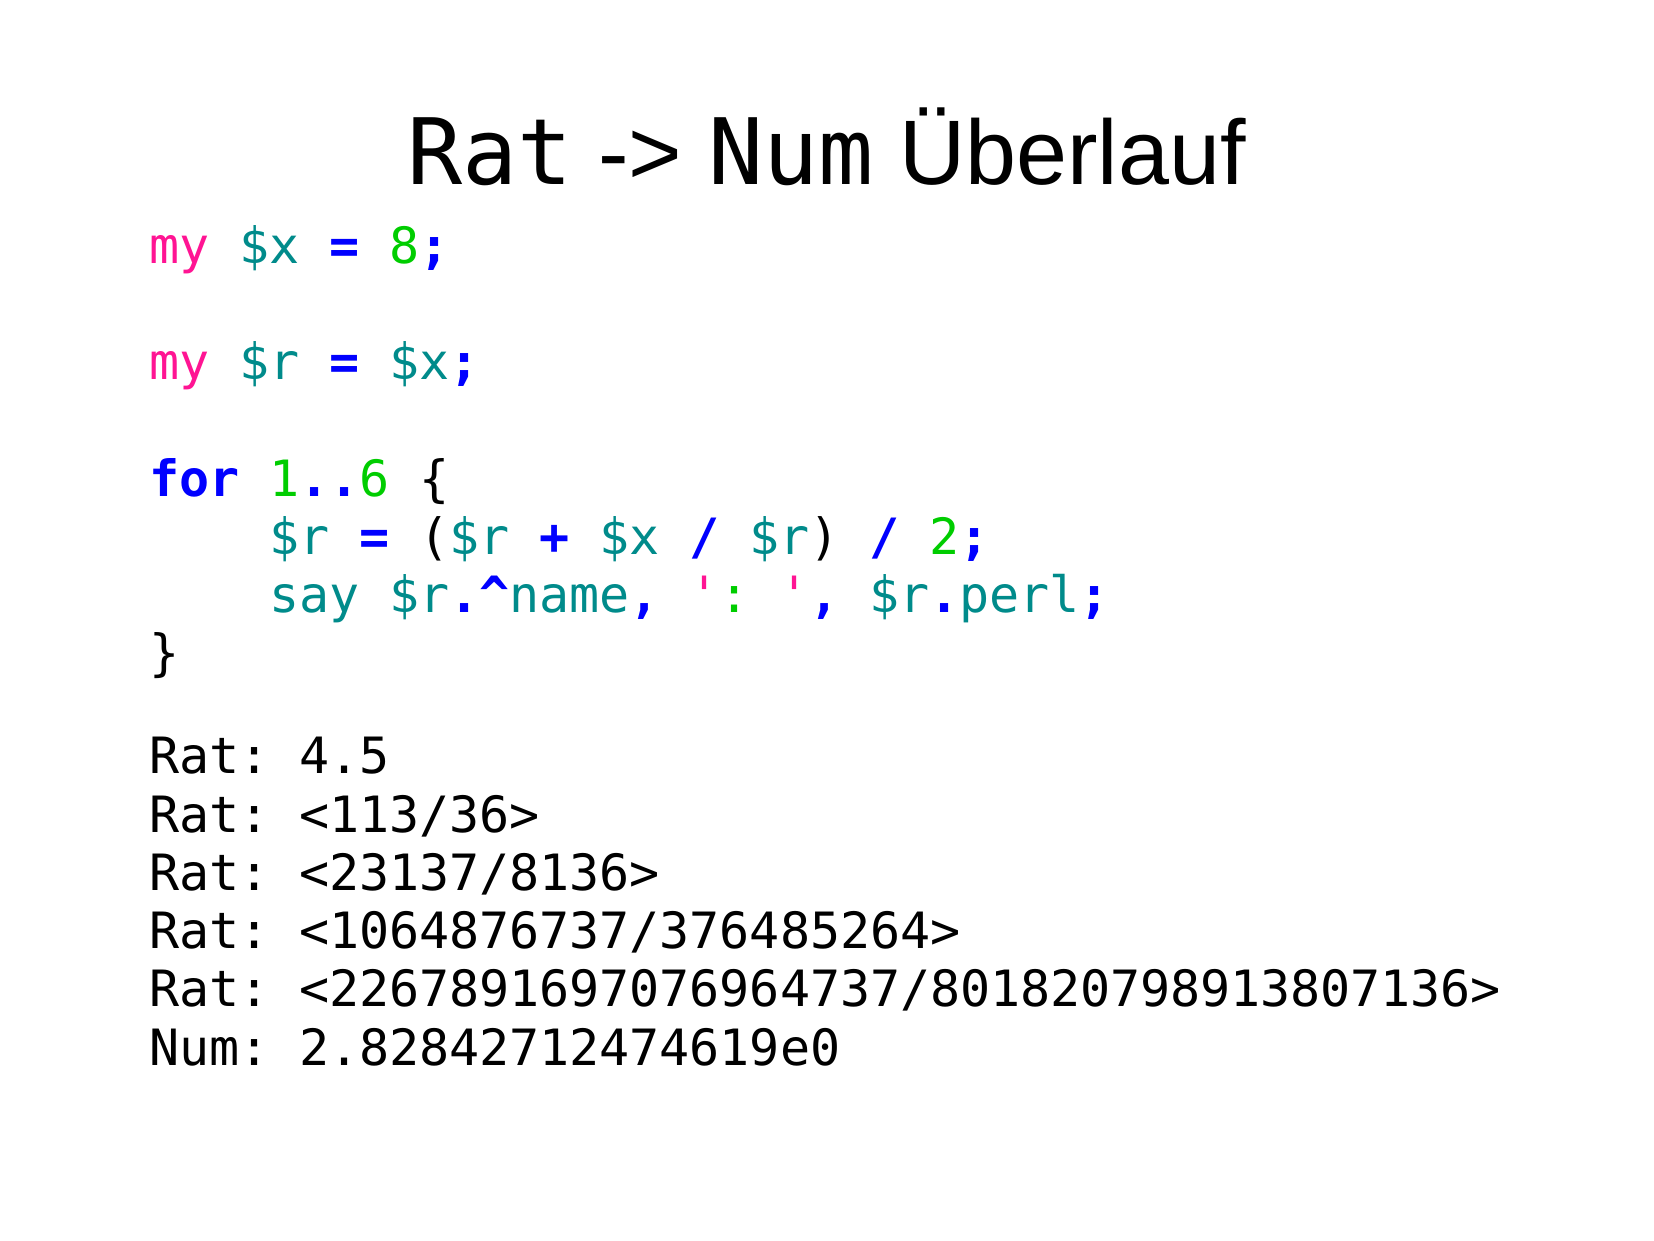

# Rat -> Num Überlauf
my $x = 8;
my $r = $x;
for 1..6 {
 $r = ($r + $x / $r) / 2;
 say $r.^name, ': ', $r.perl;
}
Rat: 4.5
Rat: <113/36>
Rat: <23137/8136>
Rat: <1064876737/376485264>
Rat: <2267891697076964737/801820798913807136>
Num: 2.82842712474619e0